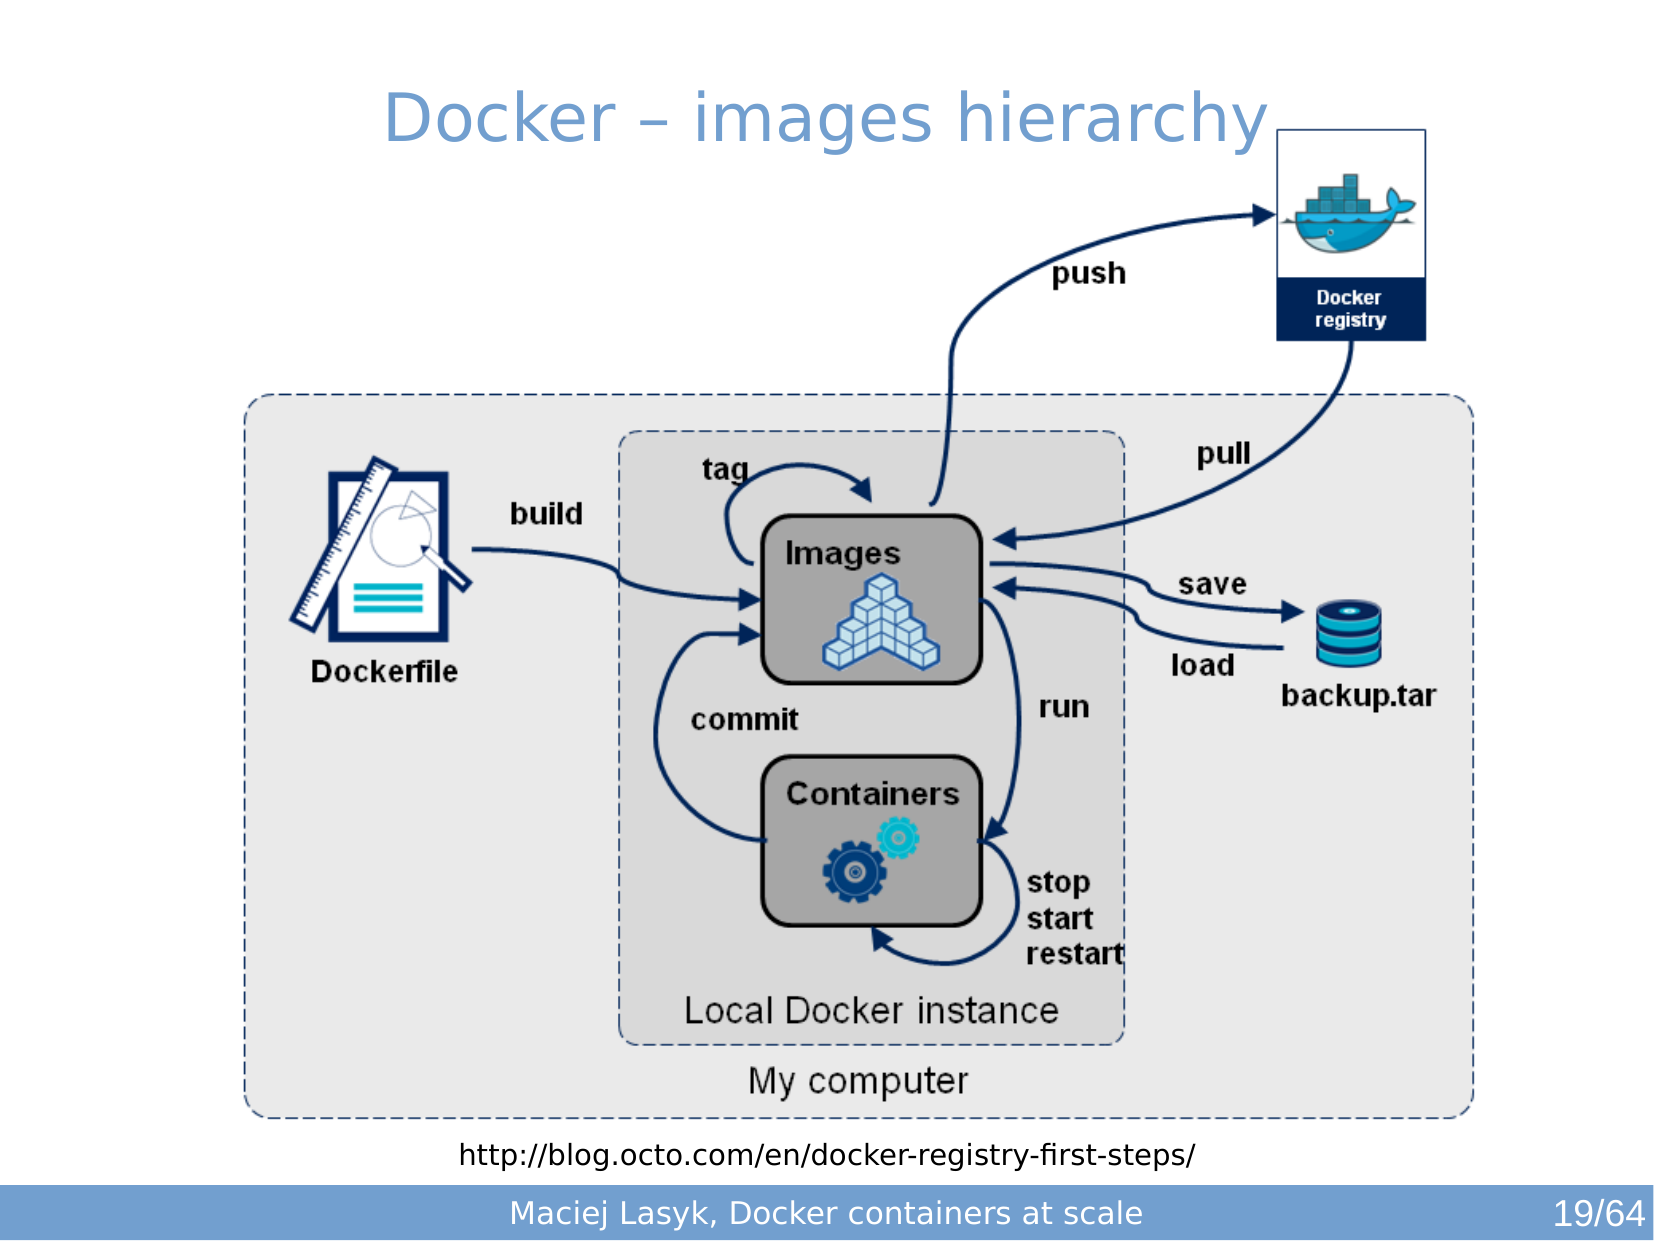

Docker – images hierarchy
http://blog.octo.com/en/docker-registry-first-steps/
 19/64
Maciej Lasyk, Docker containers at scale